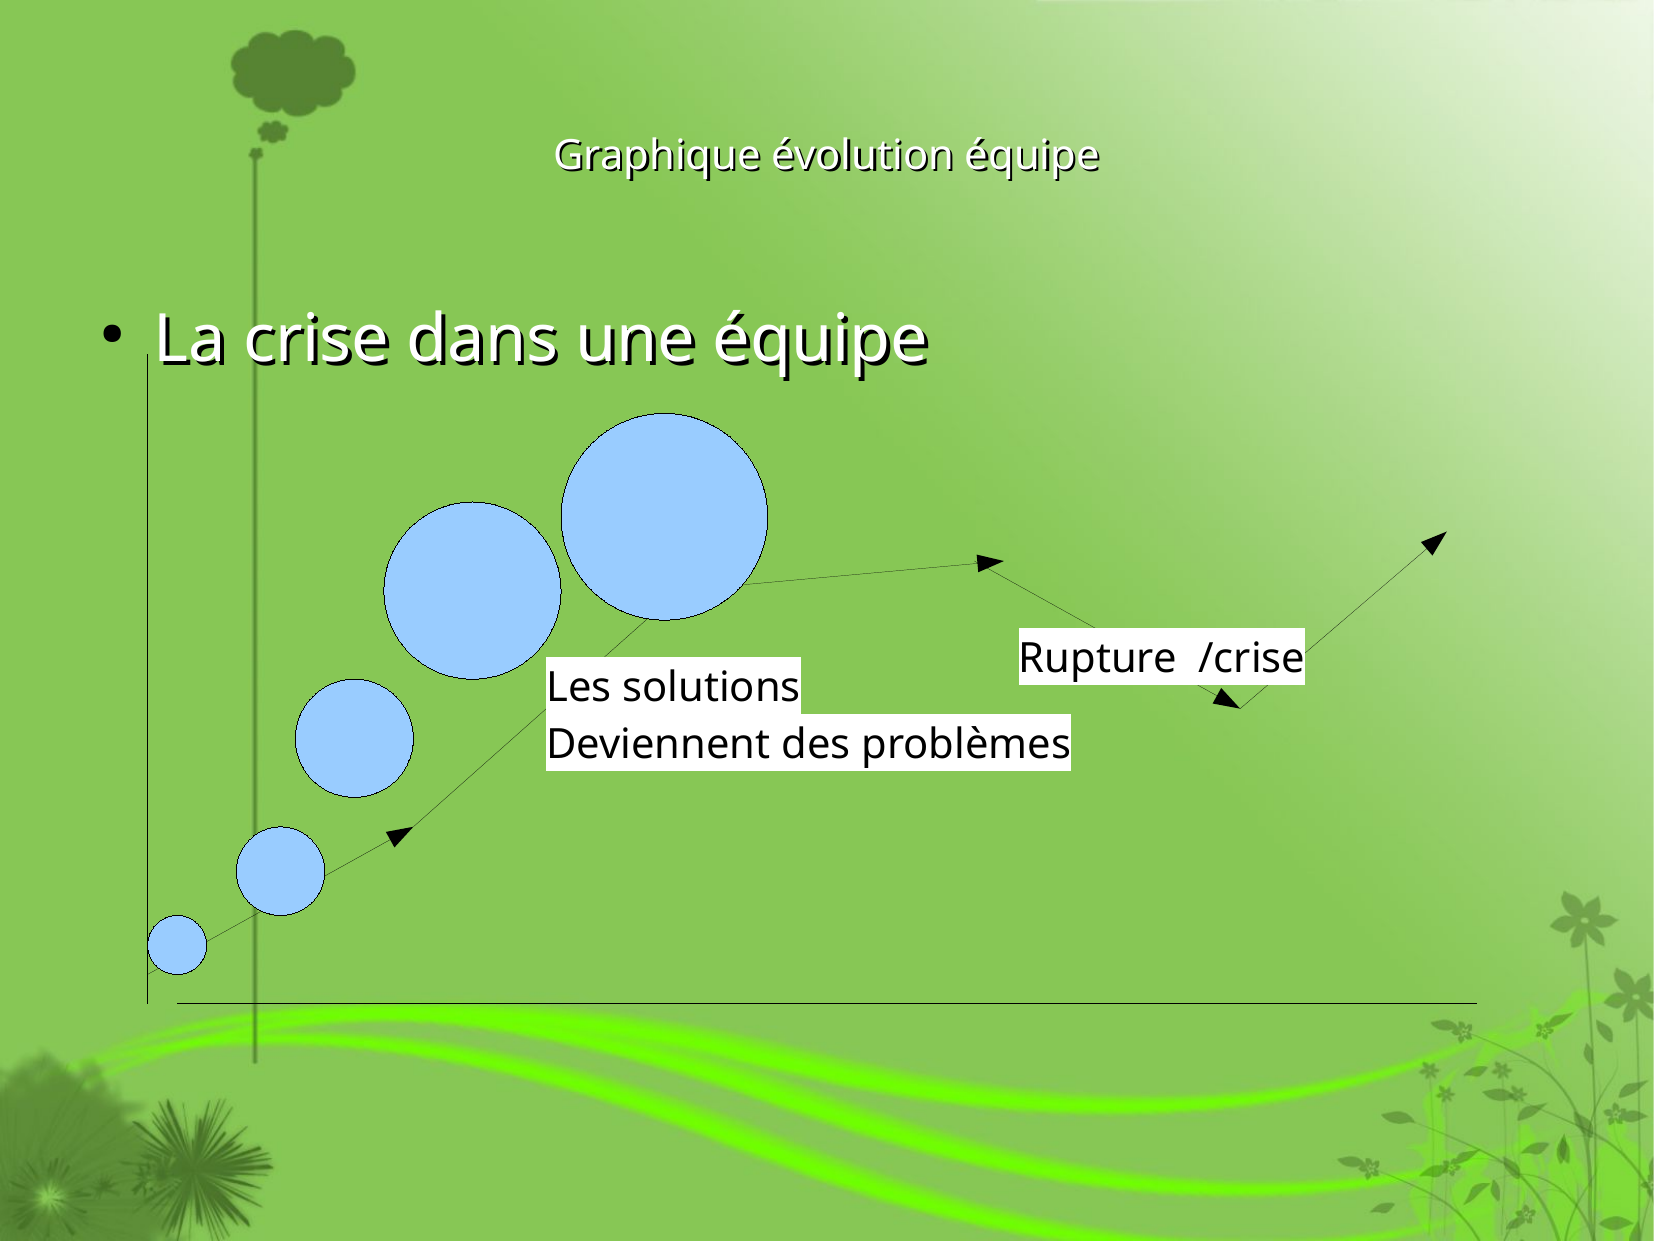

# Graphique évolution équipe
La crise dans une équipe
Rupture /crise
Les solutions
Deviennent des problèmes